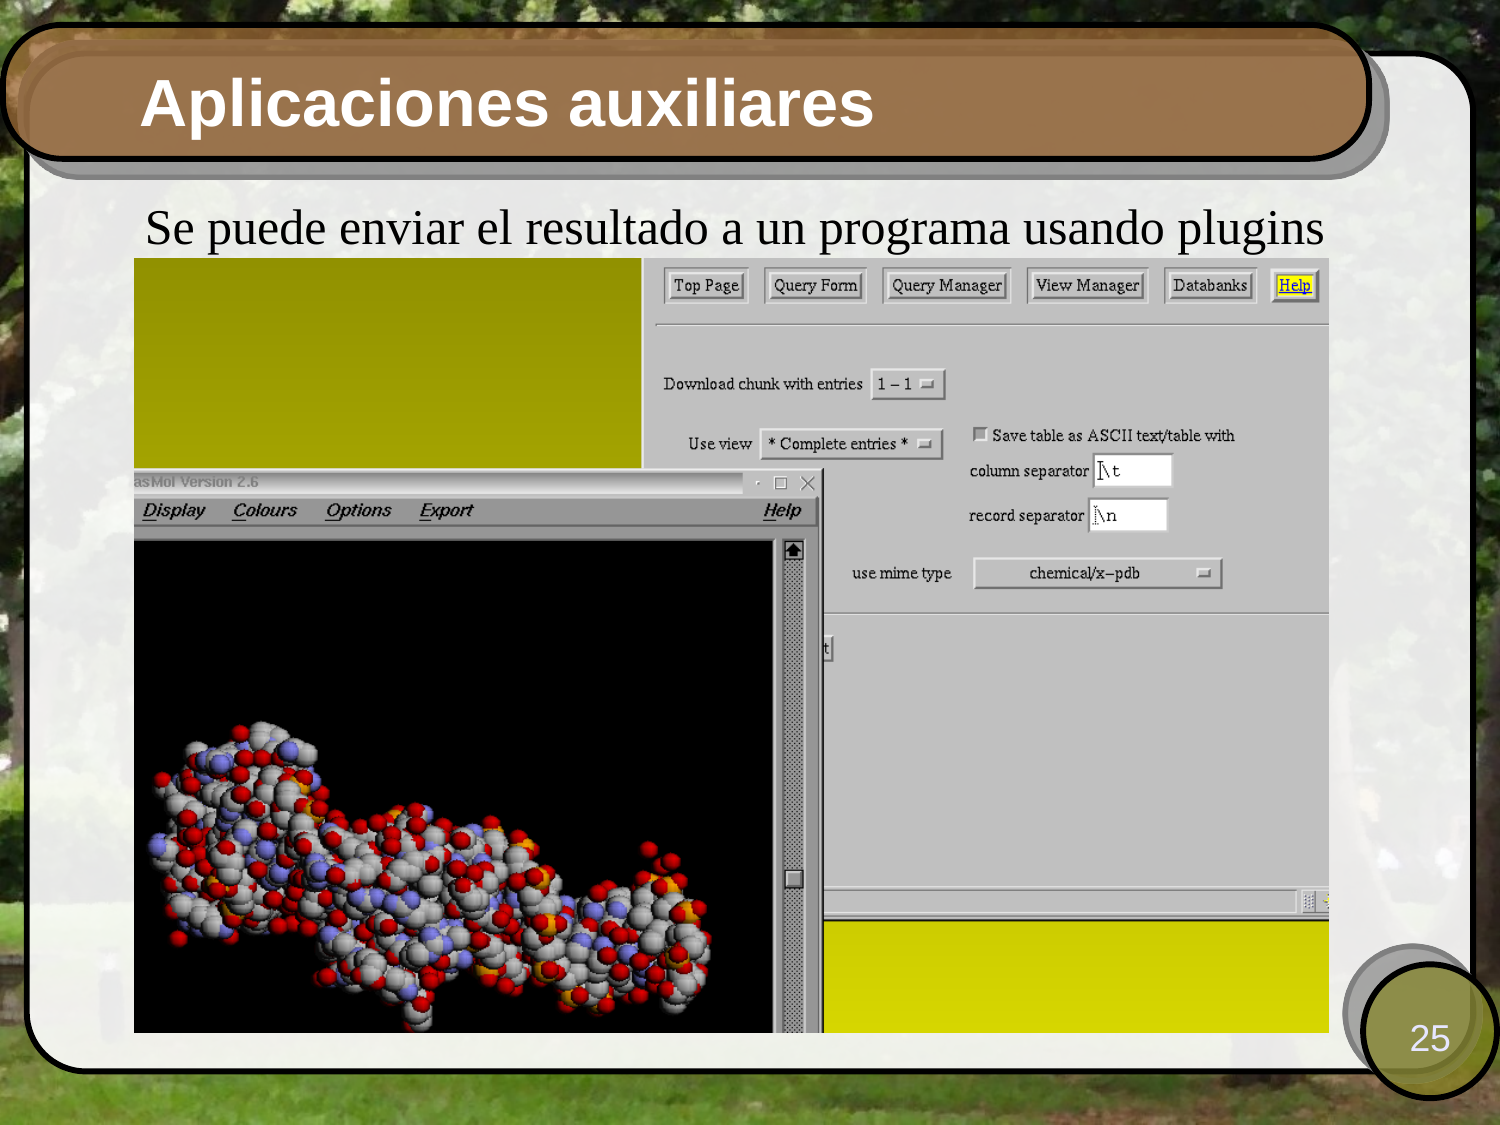

# Aplicaciones auxiliares
Se puede enviar el resultado a un programa usando plugins
25